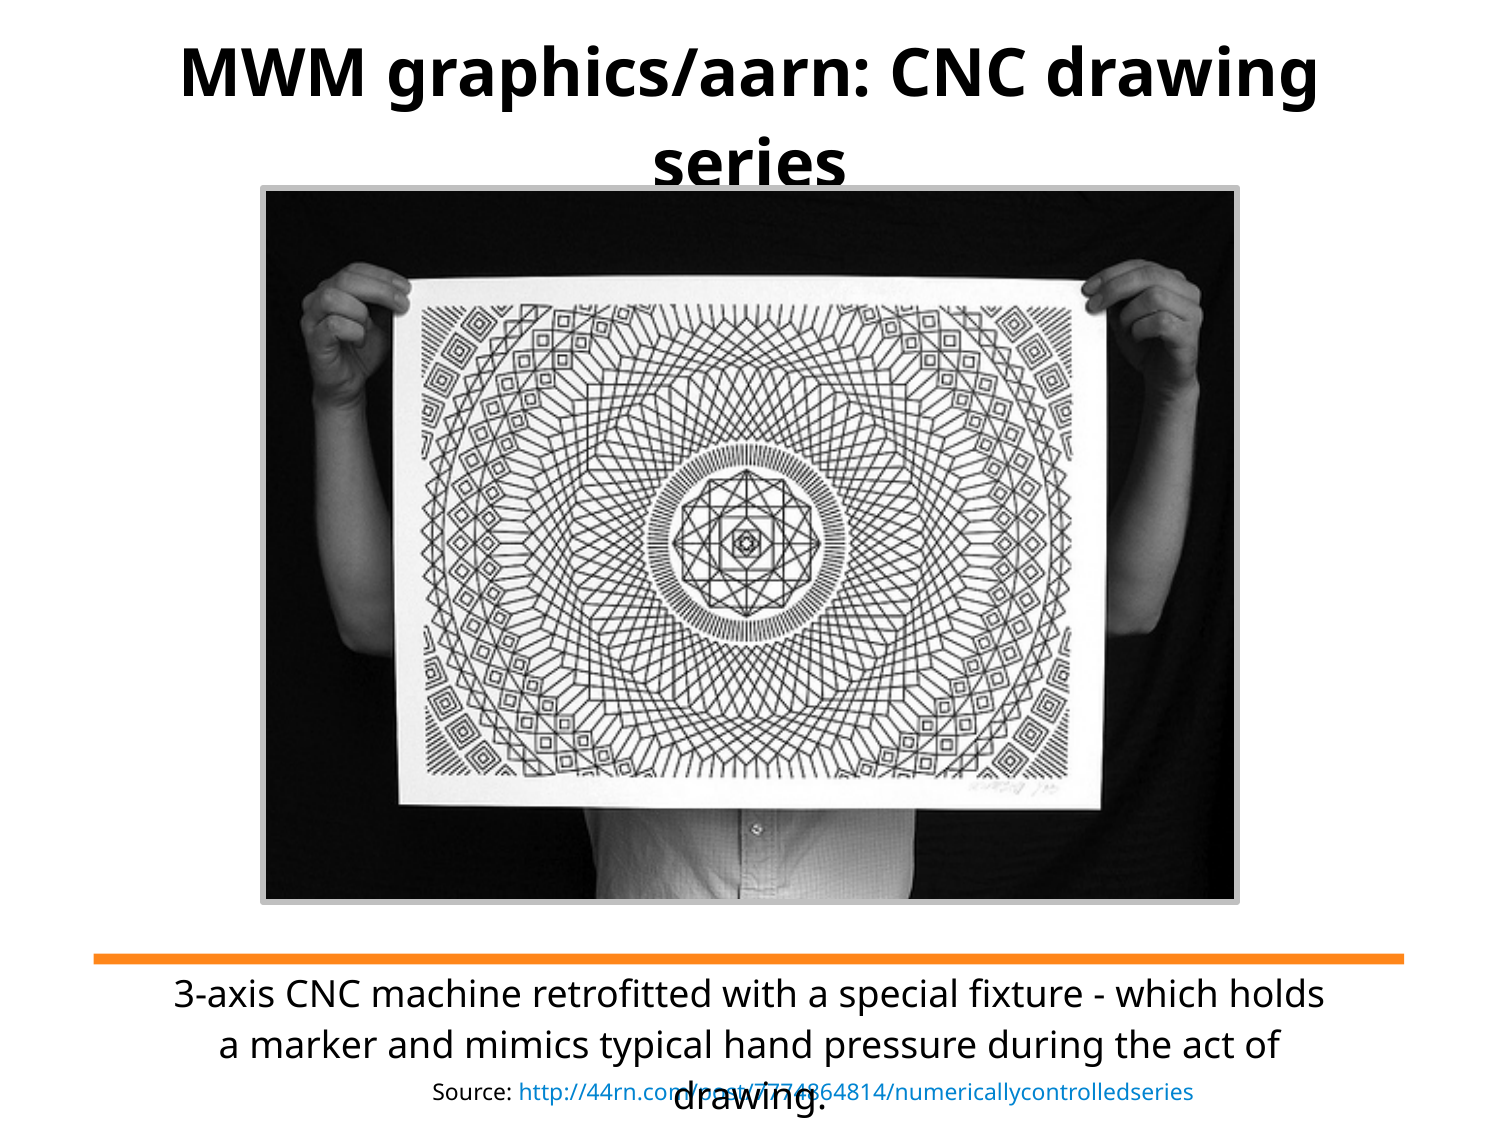

# MWM graphics/aarn: CNC drawing series
3-axis CNC machine retrofitted with a special fixture - which holds a marker and mimics typical hand pressure during the act of drawing.
Source: http://44rn.com/post/7774864814/numericallycontrolledseries